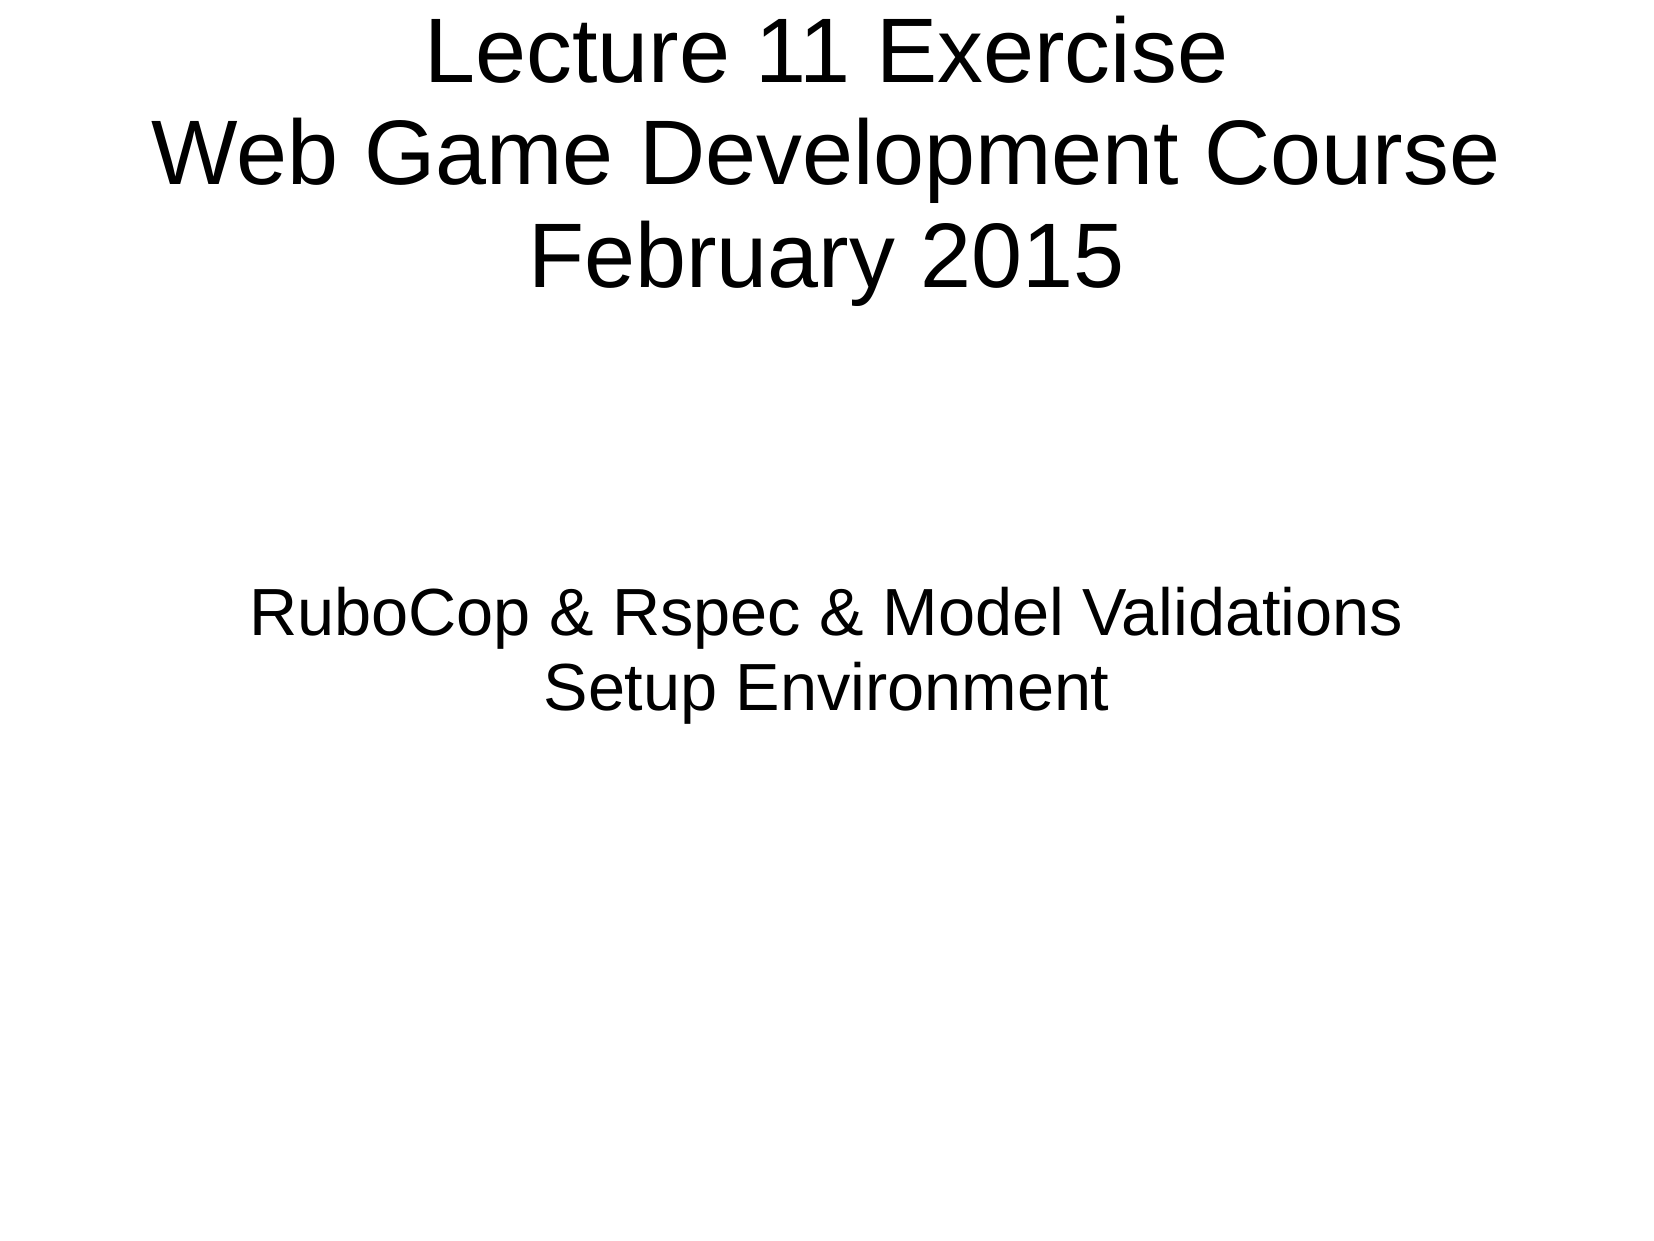

# Lecture 11 Exercise Web Game Development Course February 2015
RuboCop & Rspec & Model Validations
Setup Environment